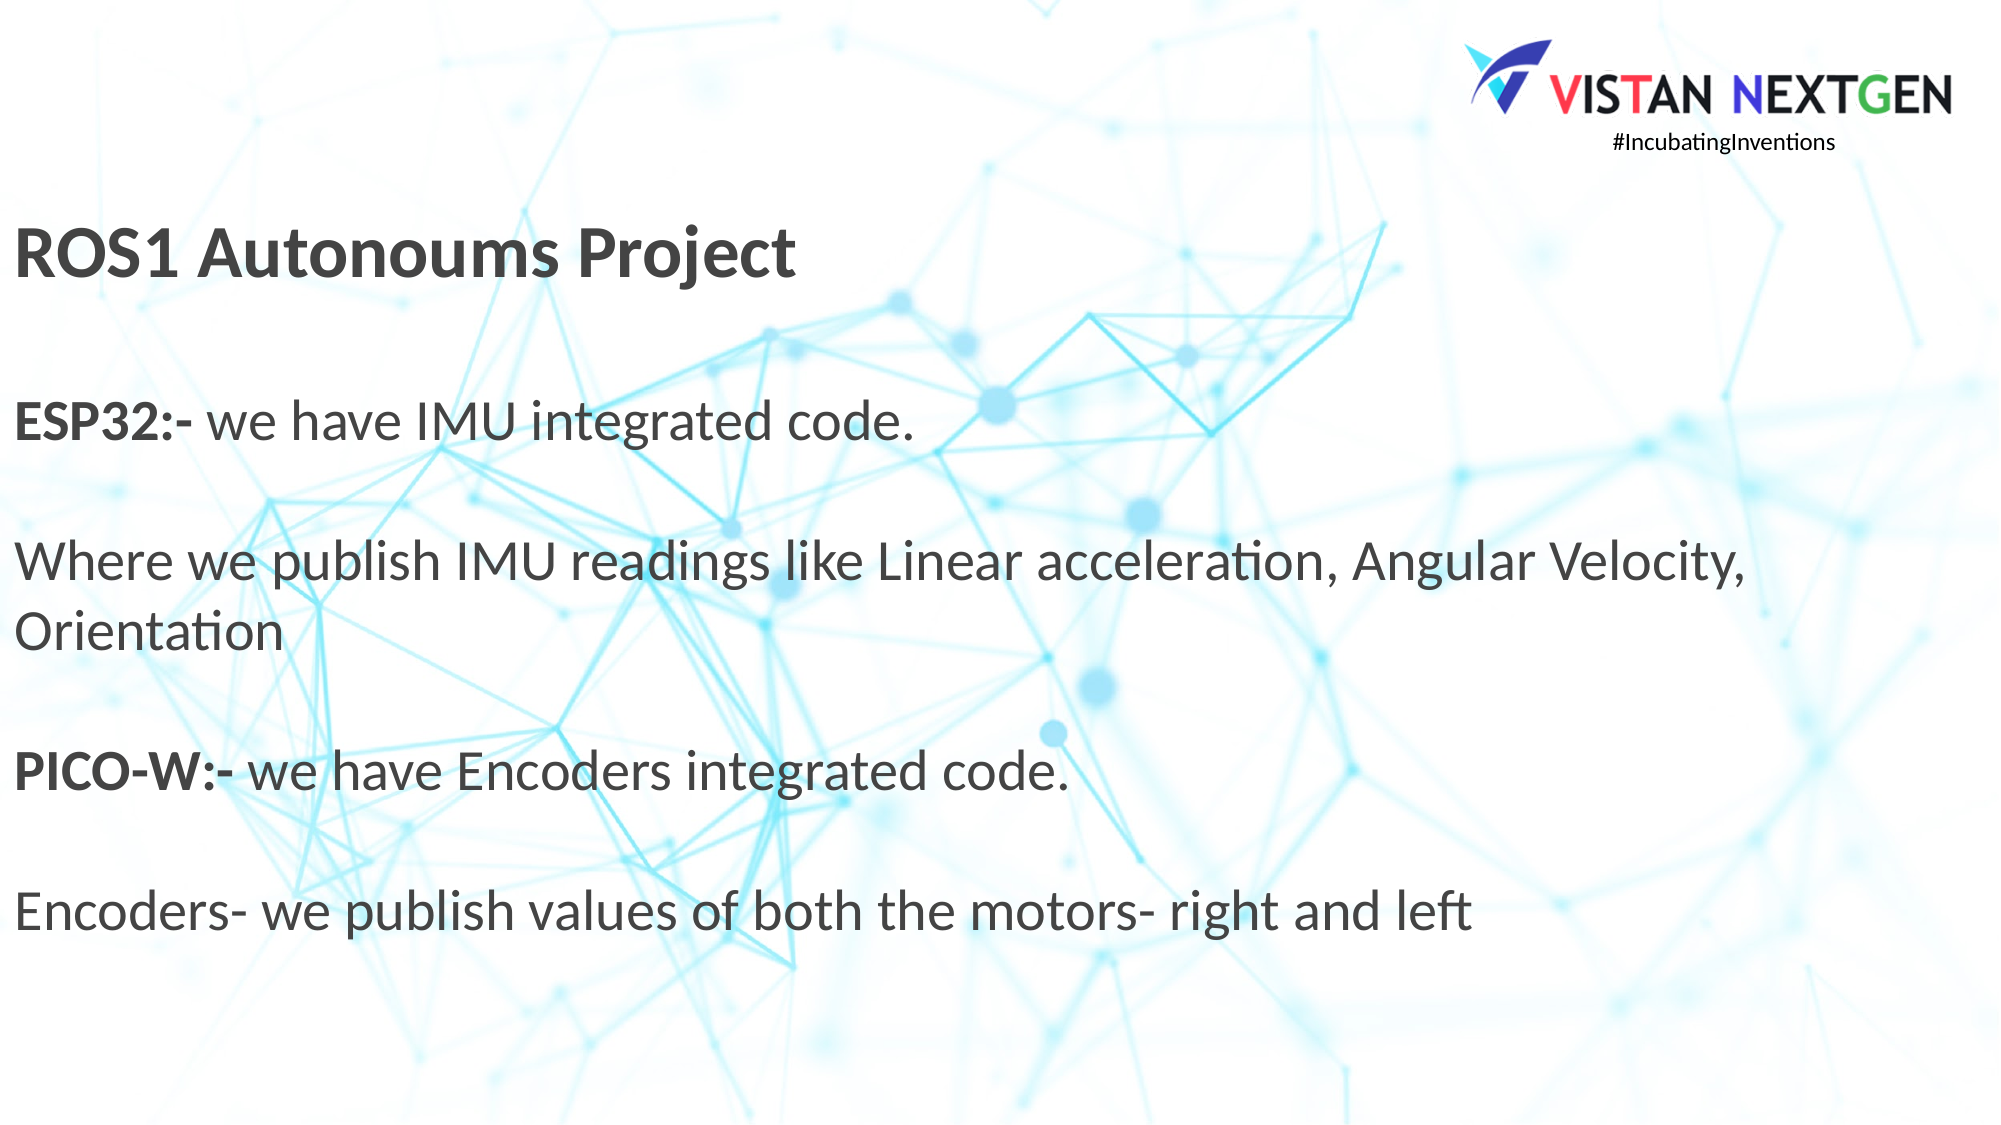

#IncubatingInventions
ROS1 Autonoums Project
ESP32:- we have IMU integrated code.
Where we publish IMU readings like Linear acceleration, Angular Velocity, Orientation
PICO-W:- we have Encoders integrated code.
Encoders- we publish values of both the motors- right and left